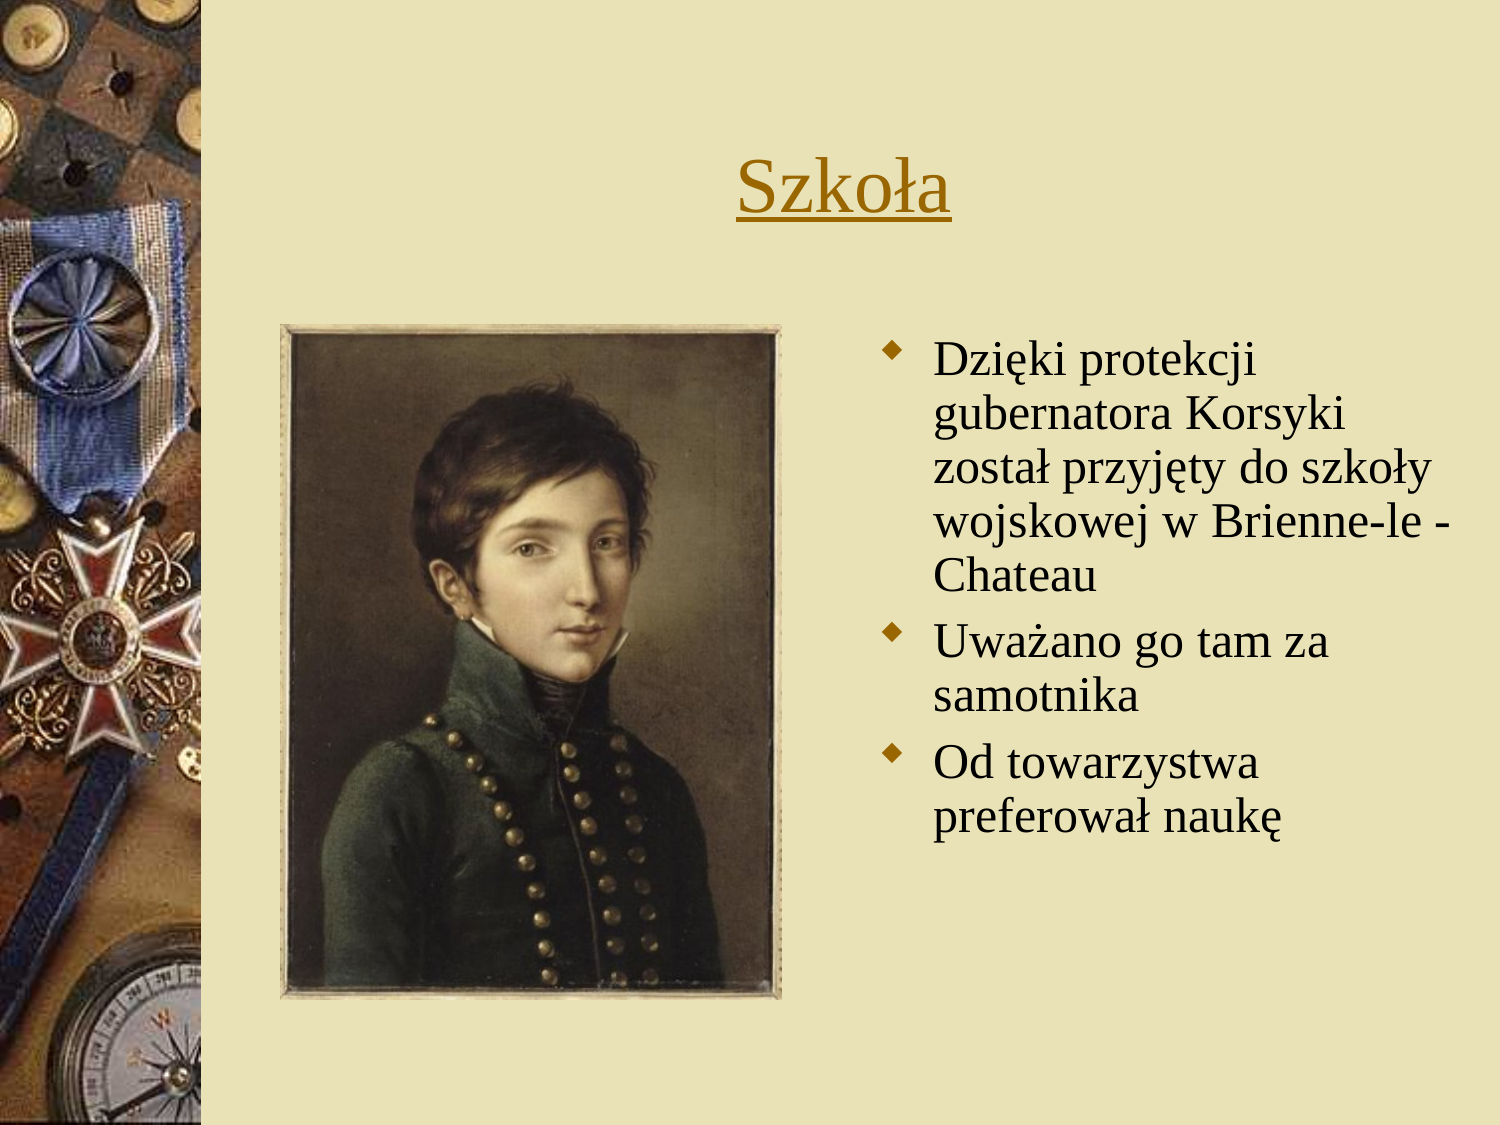

Szkoła
Dzięki protekcji gubernatora Korsyki został przyjęty do szkoły wojskowej w Brienne-le -Chateau
Uważano go tam za samotnika
Od towarzystwa preferował naukę